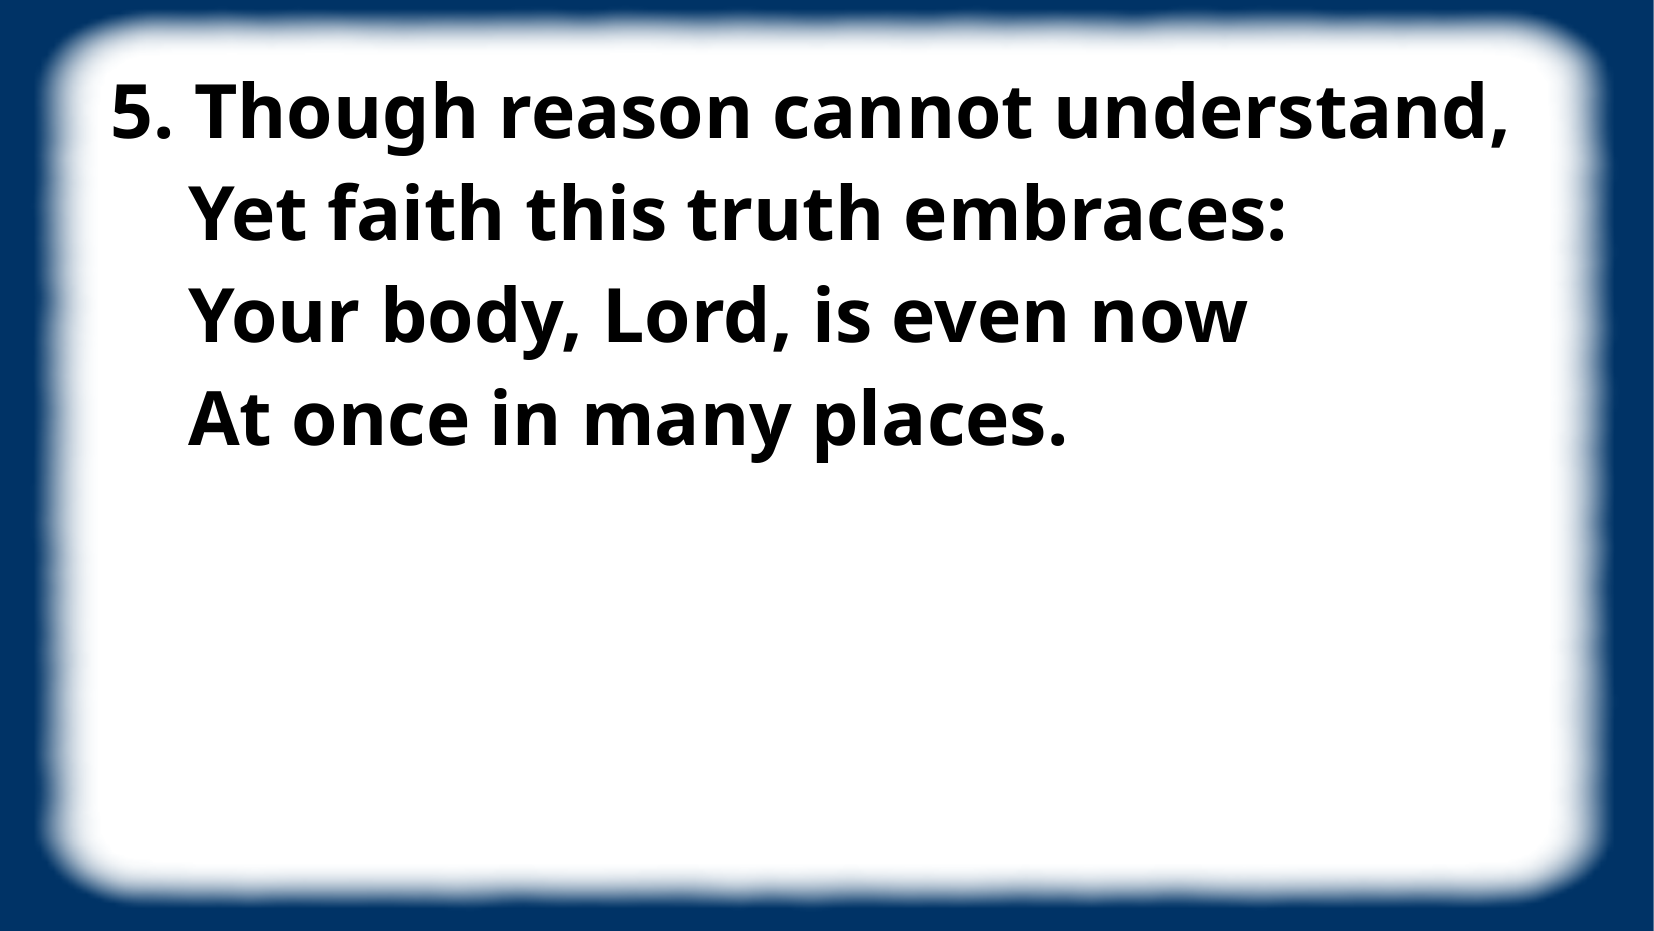

5. Though reason cannot understand,
 Yet faith this truth embraces:
 Your body, Lord, is even now
 At once in many places.